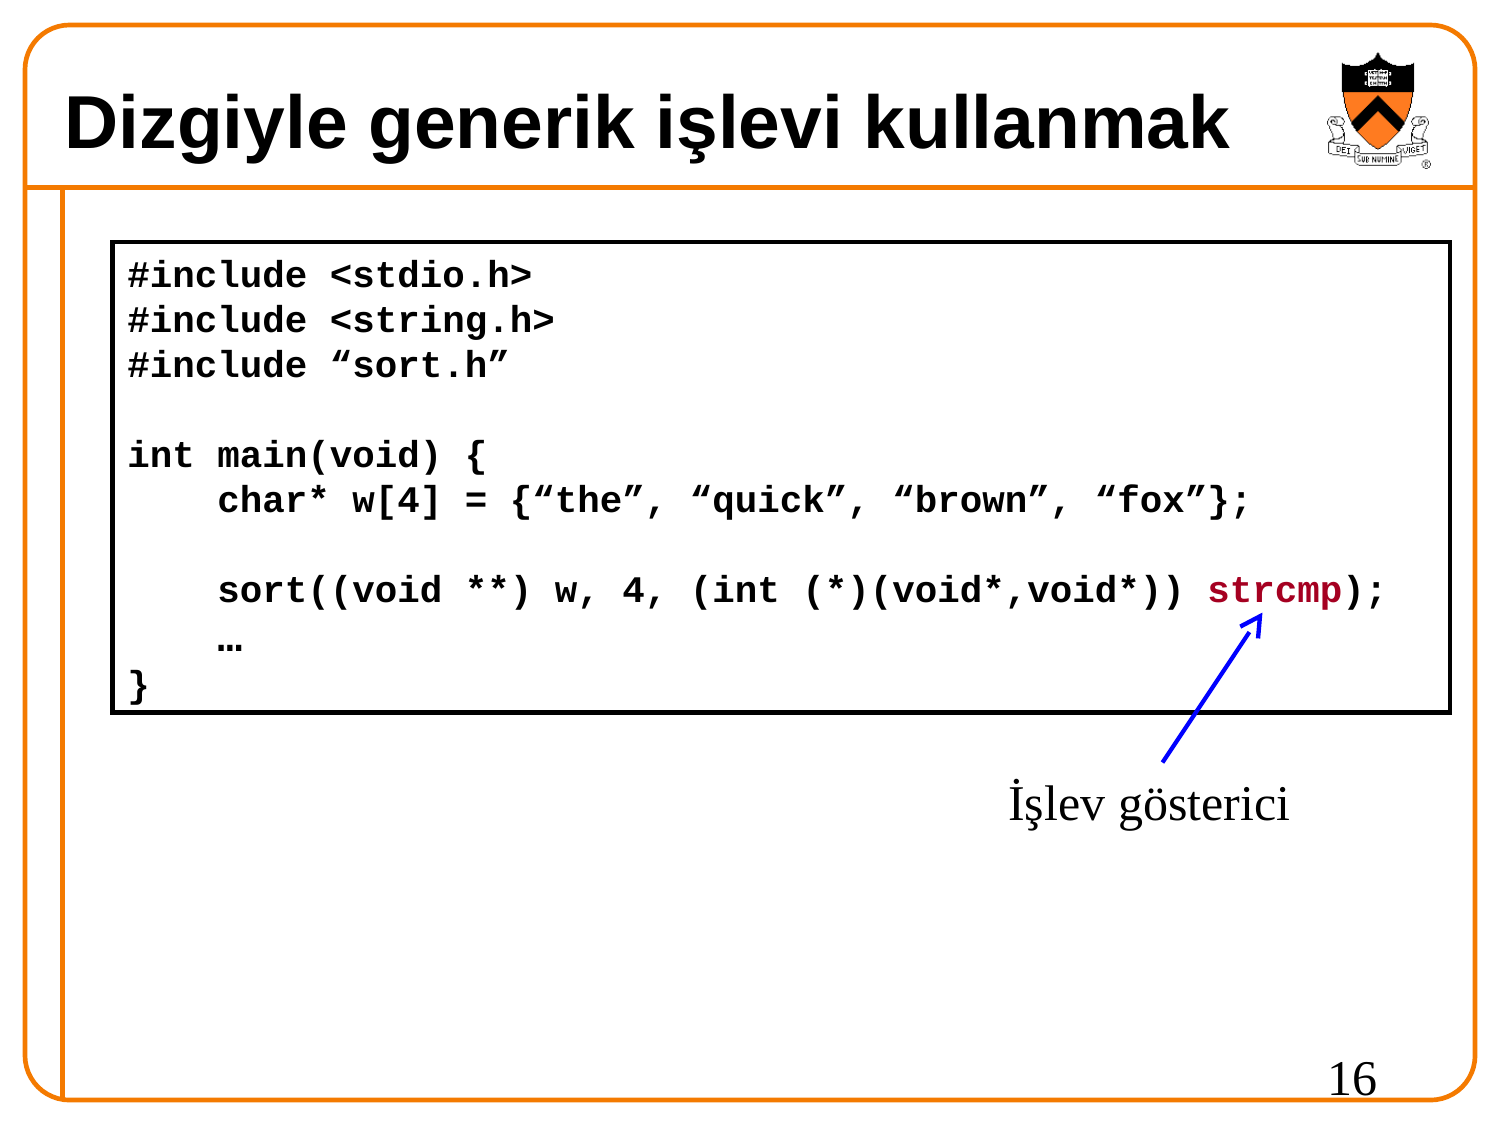

# Dizgiyle generik işlevi kullanmak
#include <stdio.h>
#include <string.h>
#include “sort.h”
int main(void) {
 char* w[4] = {“the”, “quick”, “brown”, “fox”};
 sort((void **) w, 4, (int (*)(void*,void*)) strcmp);
 …
}
İşlev gösterici
16